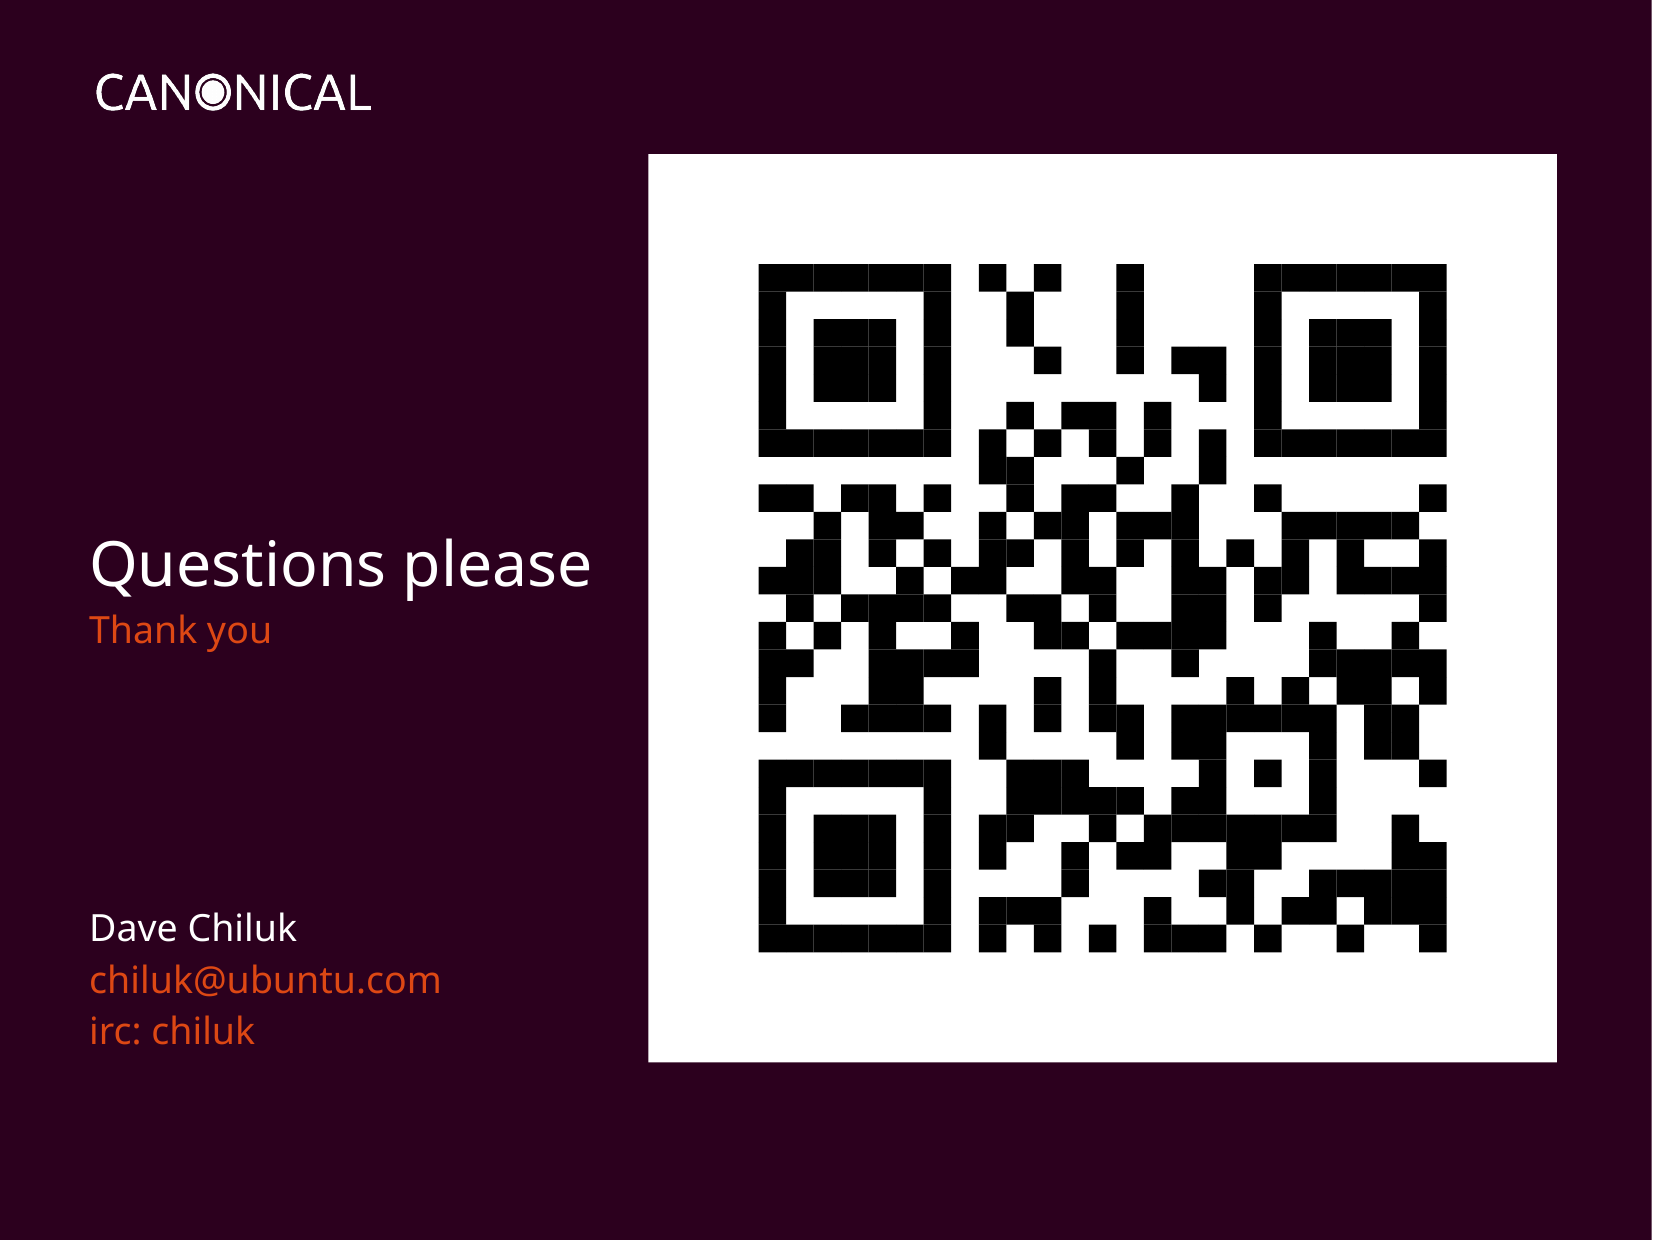

Questions please
Thank you
Dave Chiluk
chiluk@ubuntu.com
irc: chiluk